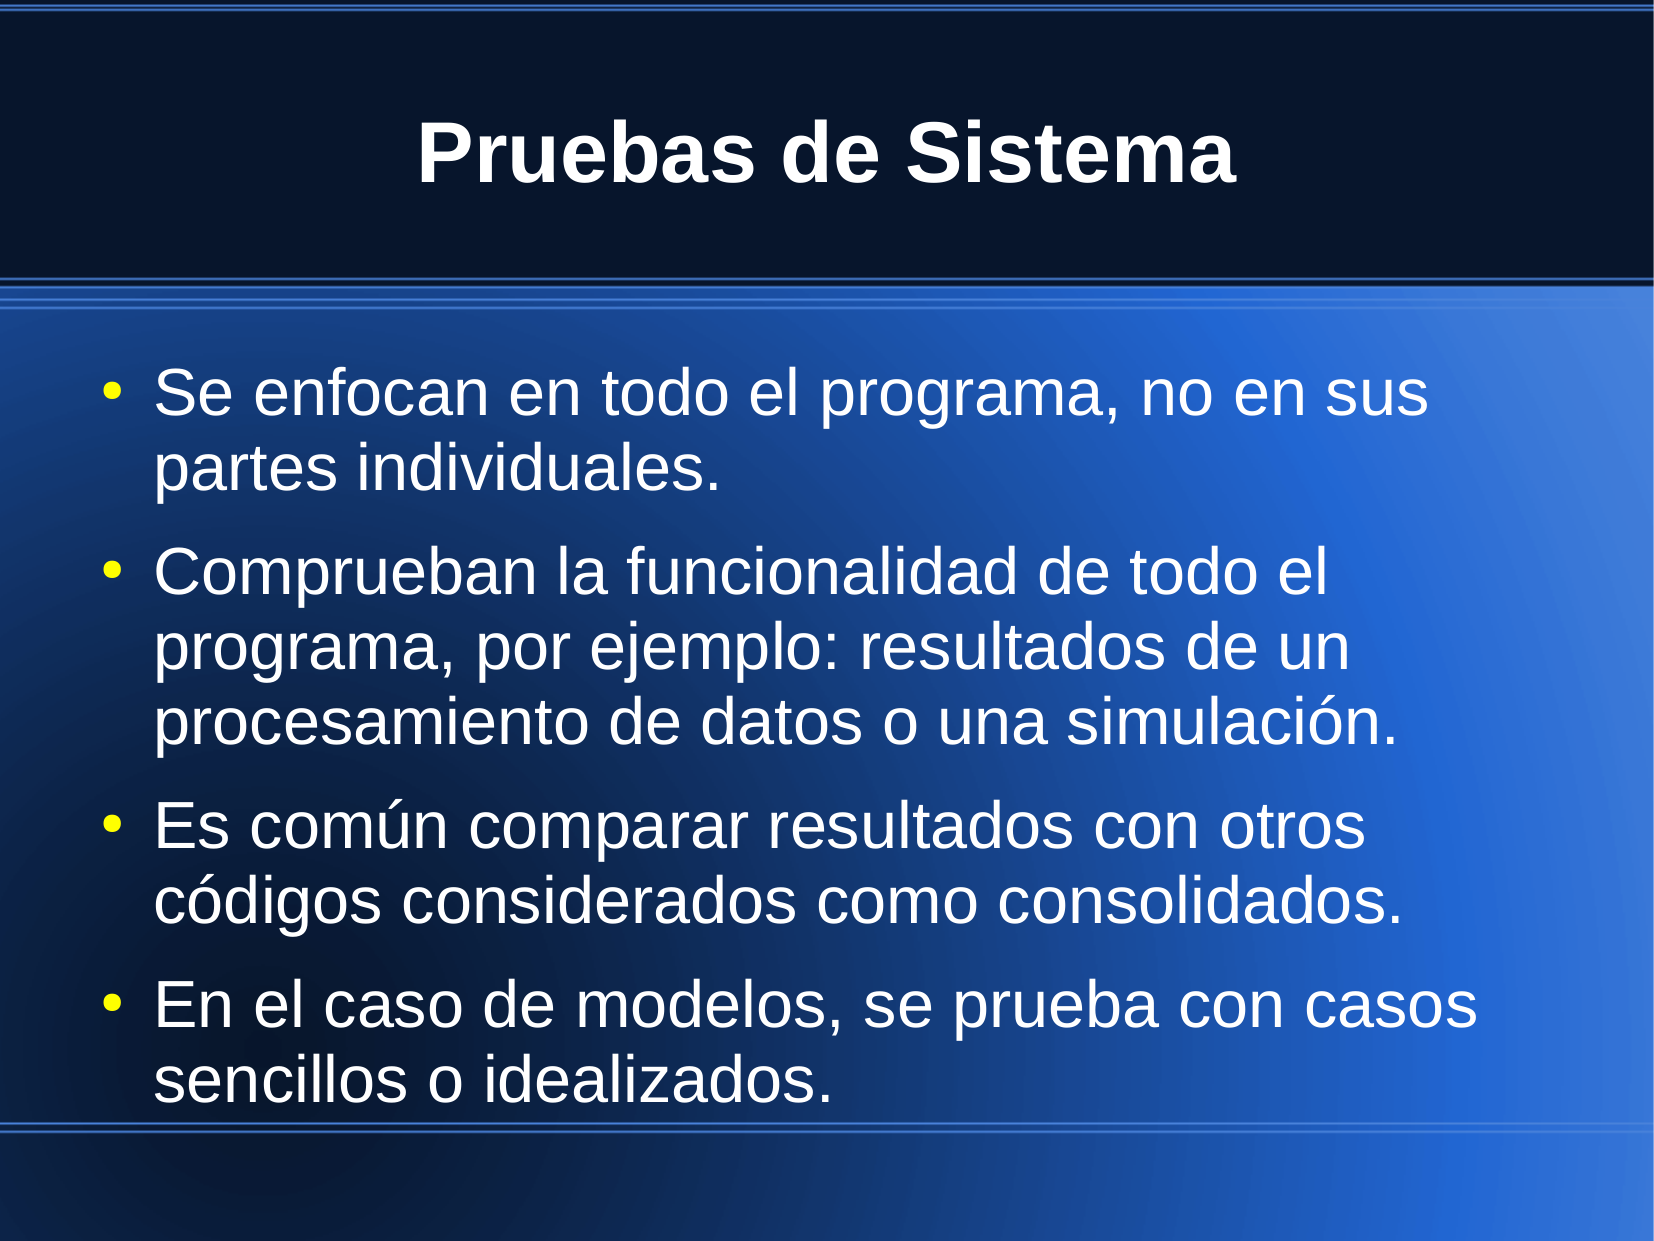

# Pruebas de Sistema
Se enfocan en todo el programa, no en sus partes individuales.
Comprueban la funcionalidad de todo el programa, por ejemplo: resultados de un procesamiento de datos o una simulación.
Es común comparar resultados con otros códigos considerados como consolidados.
En el caso de modelos, se prueba con casos sencillos o idealizados.